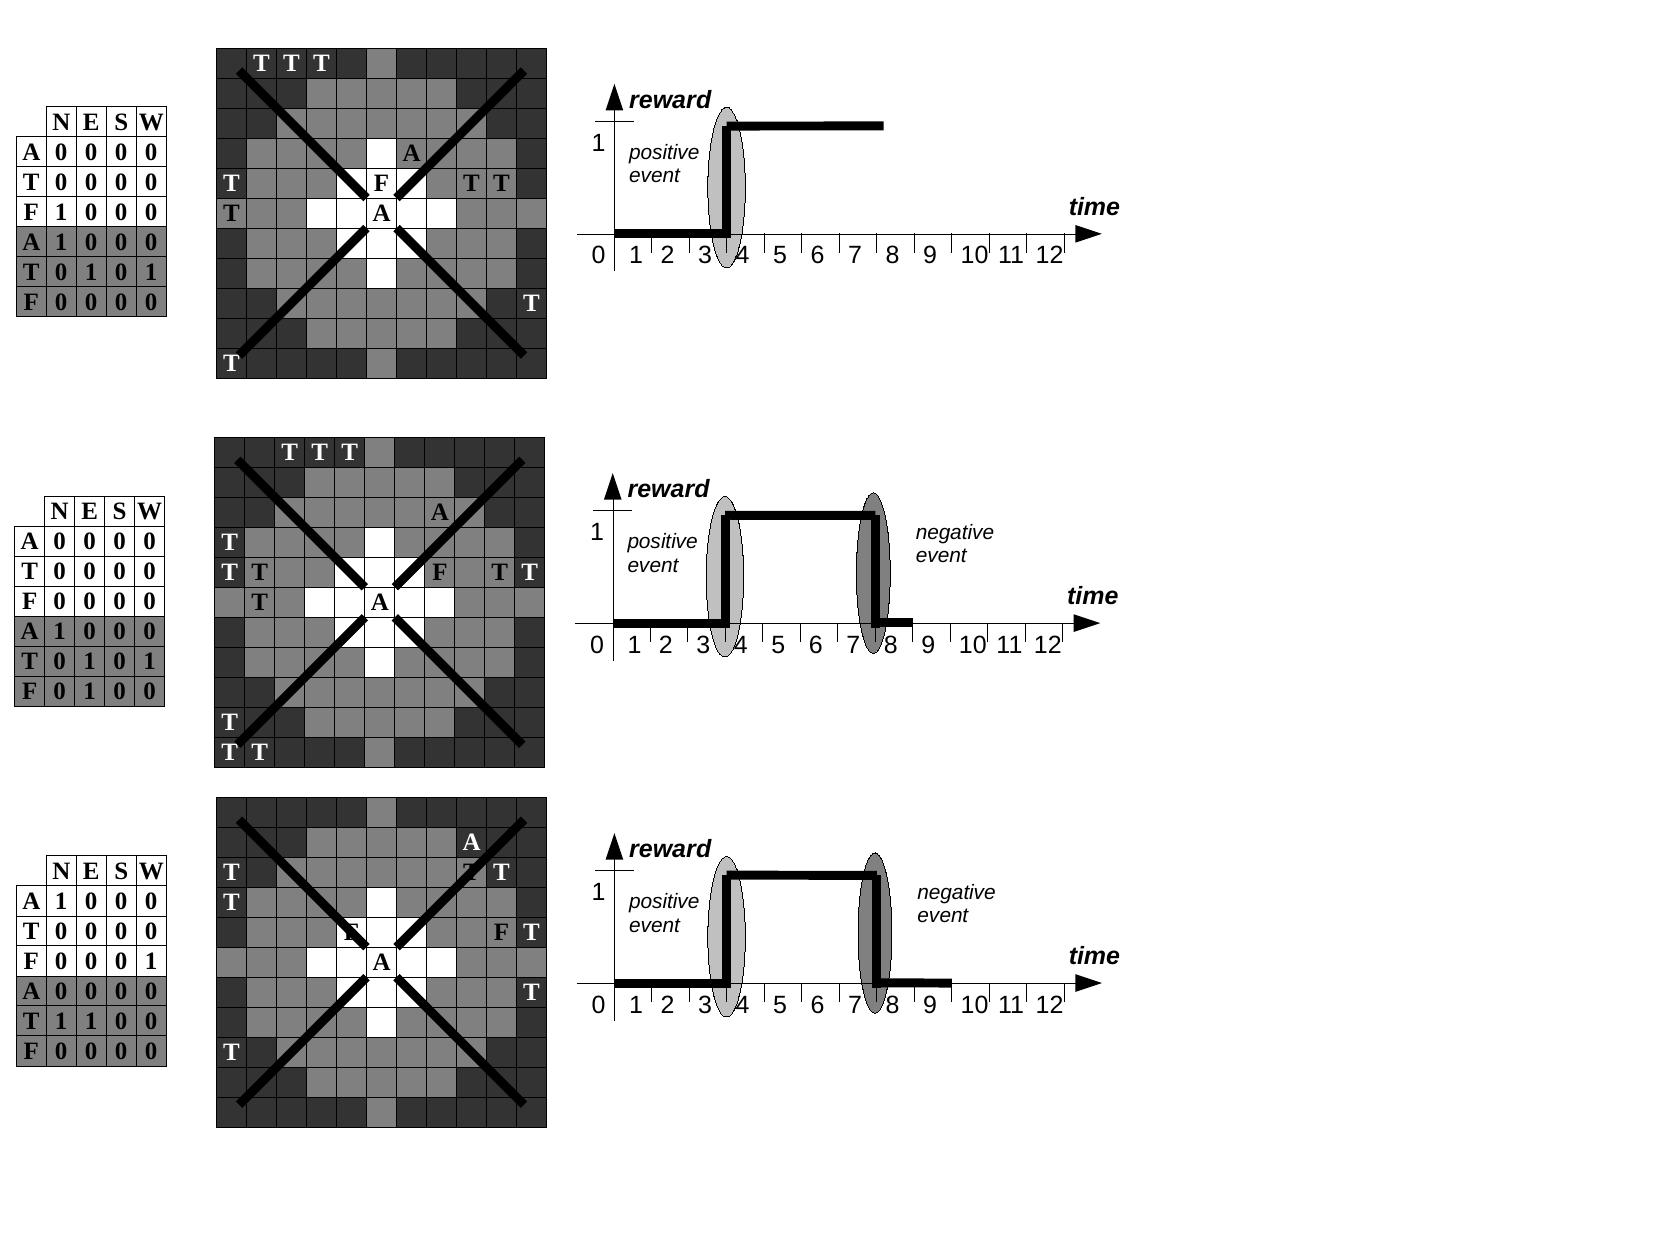

T
T
T
reward
N
E
S
W
1
positive
event
A
0
0
0
0
A
T
0
0
0
0
T
F
T
T
time
F
1
0
0
0
T
A
A
1
0
0
0
0
1
2
3
4
5
6
7
8
9
10
11
12
T
0
1
0
1
F
0
0
0
0
T
T
T
T
T
reward
N
E
S
W
A
1
negative
event
positive
event
A
0
0
0
0
T
T
0
0
0
0
T
T
F
T
T
time
F
0
0
0
0
T
A
A
1
0
0
0
0
1
2
3
4
5
6
7
8
9
10
11
12
T
0
1
0
1
F
0
1
0
0
T
T
T
A
reward
N
E
S
W
T
T
T
1
negative
event
positive
event
A
1
0
0
0
T
T
0
0
0
0
F
F
T
time
F
0
0
0
1
A
A
0
0
0
0
T
0
1
2
3
4
5
6
7
8
9
10
11
12
T
1
1
0
0
F
0
0
0
0
T